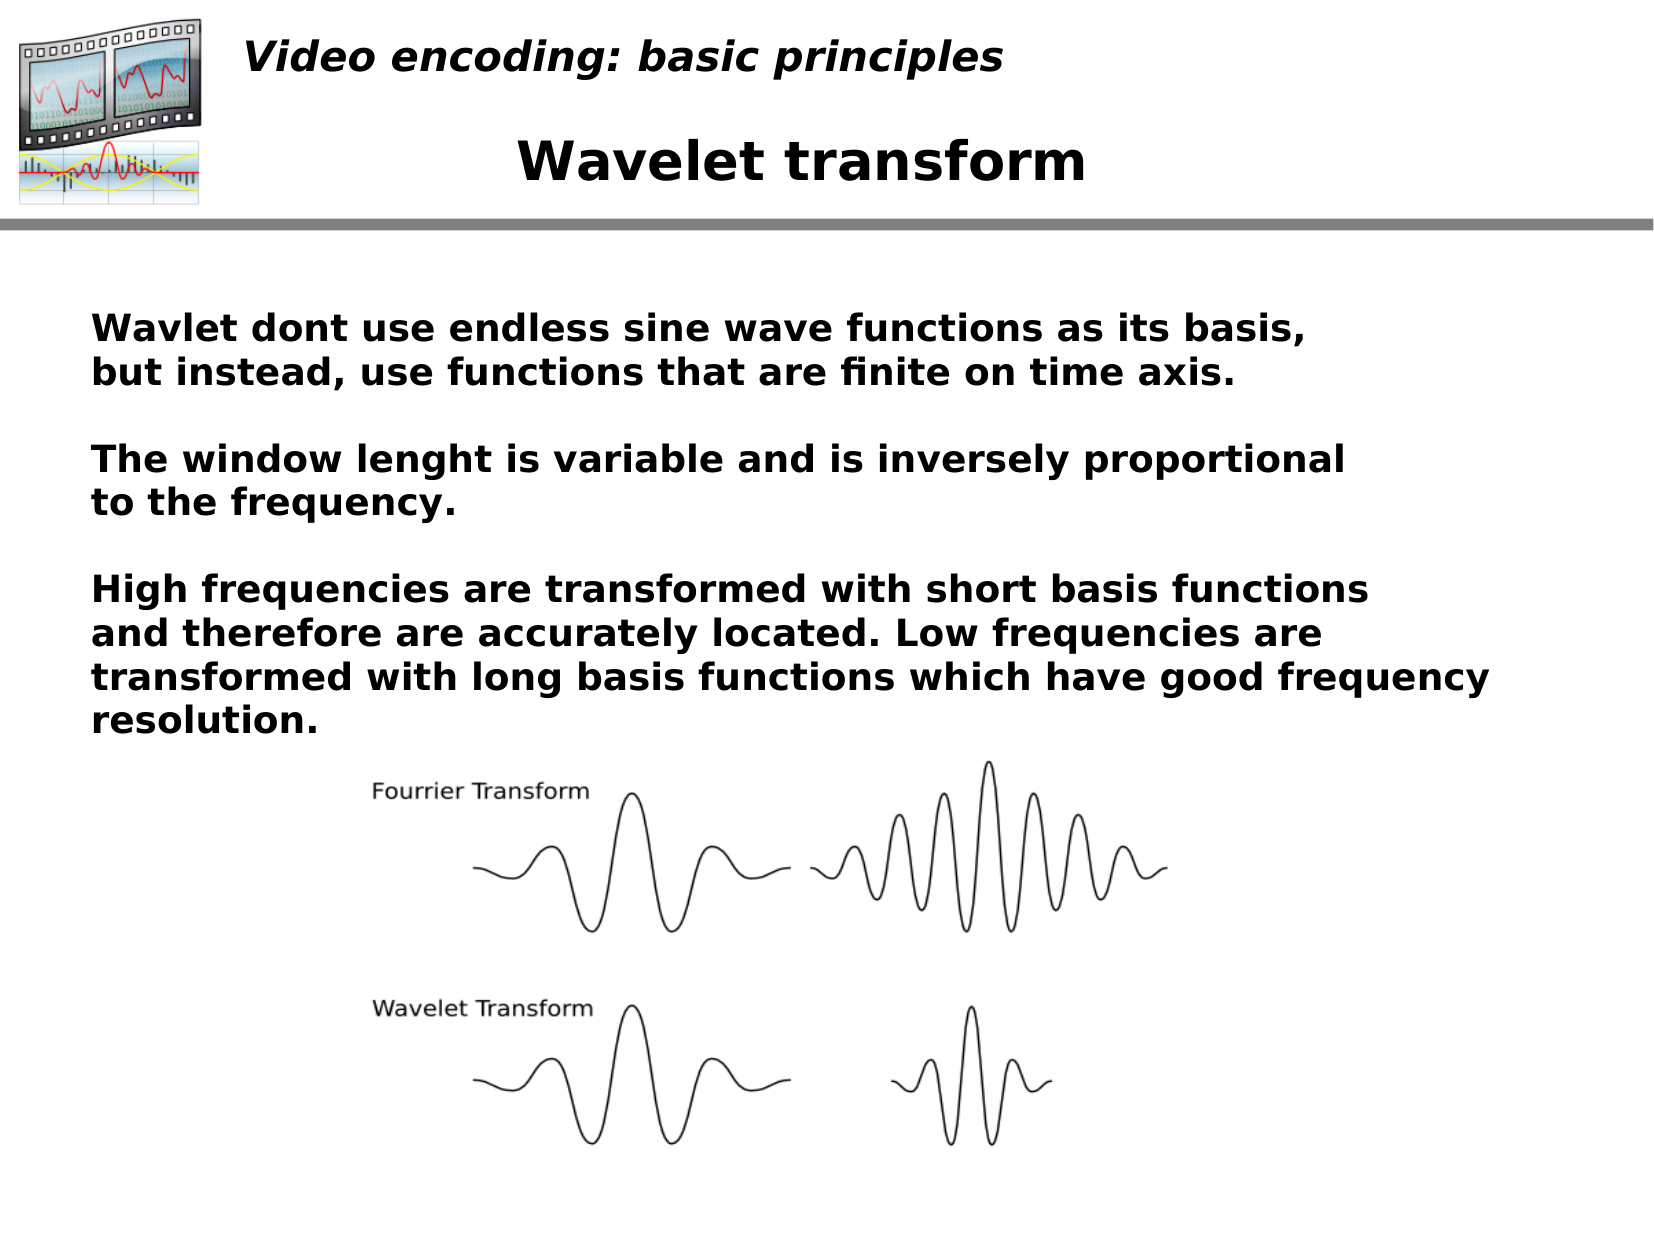

Video encoding: basic principles
Wavelet transform
Wavlet dont use endless sine wave functions as its basis,
but instead, use functions that are finite on time axis.
The window lenght is variable and is inversely proportional
to the frequency.
High frequencies are transformed with short basis functions
and therefore are accurately located. Low frequencies are
transformed with long basis functions which have good frequency
resolution.